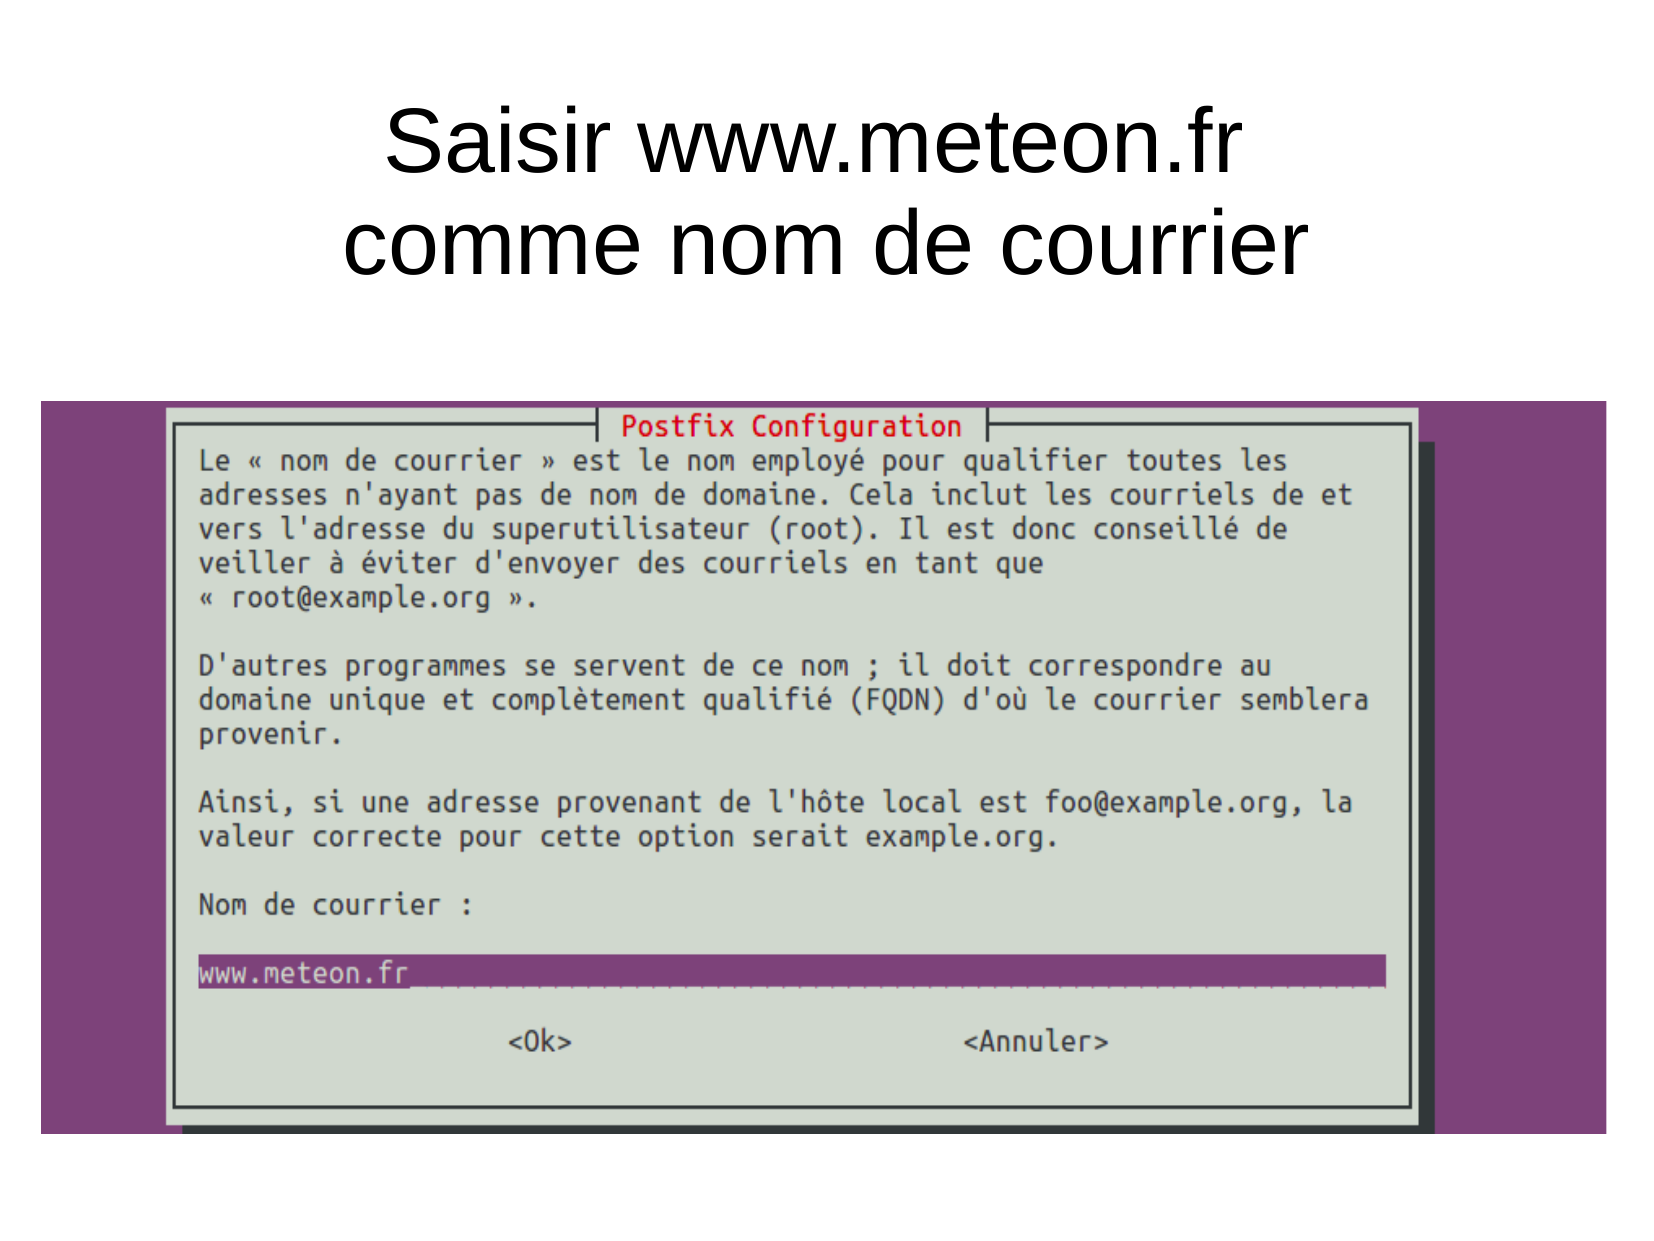

# Saisir www.meteon.fr comme nom de courrier